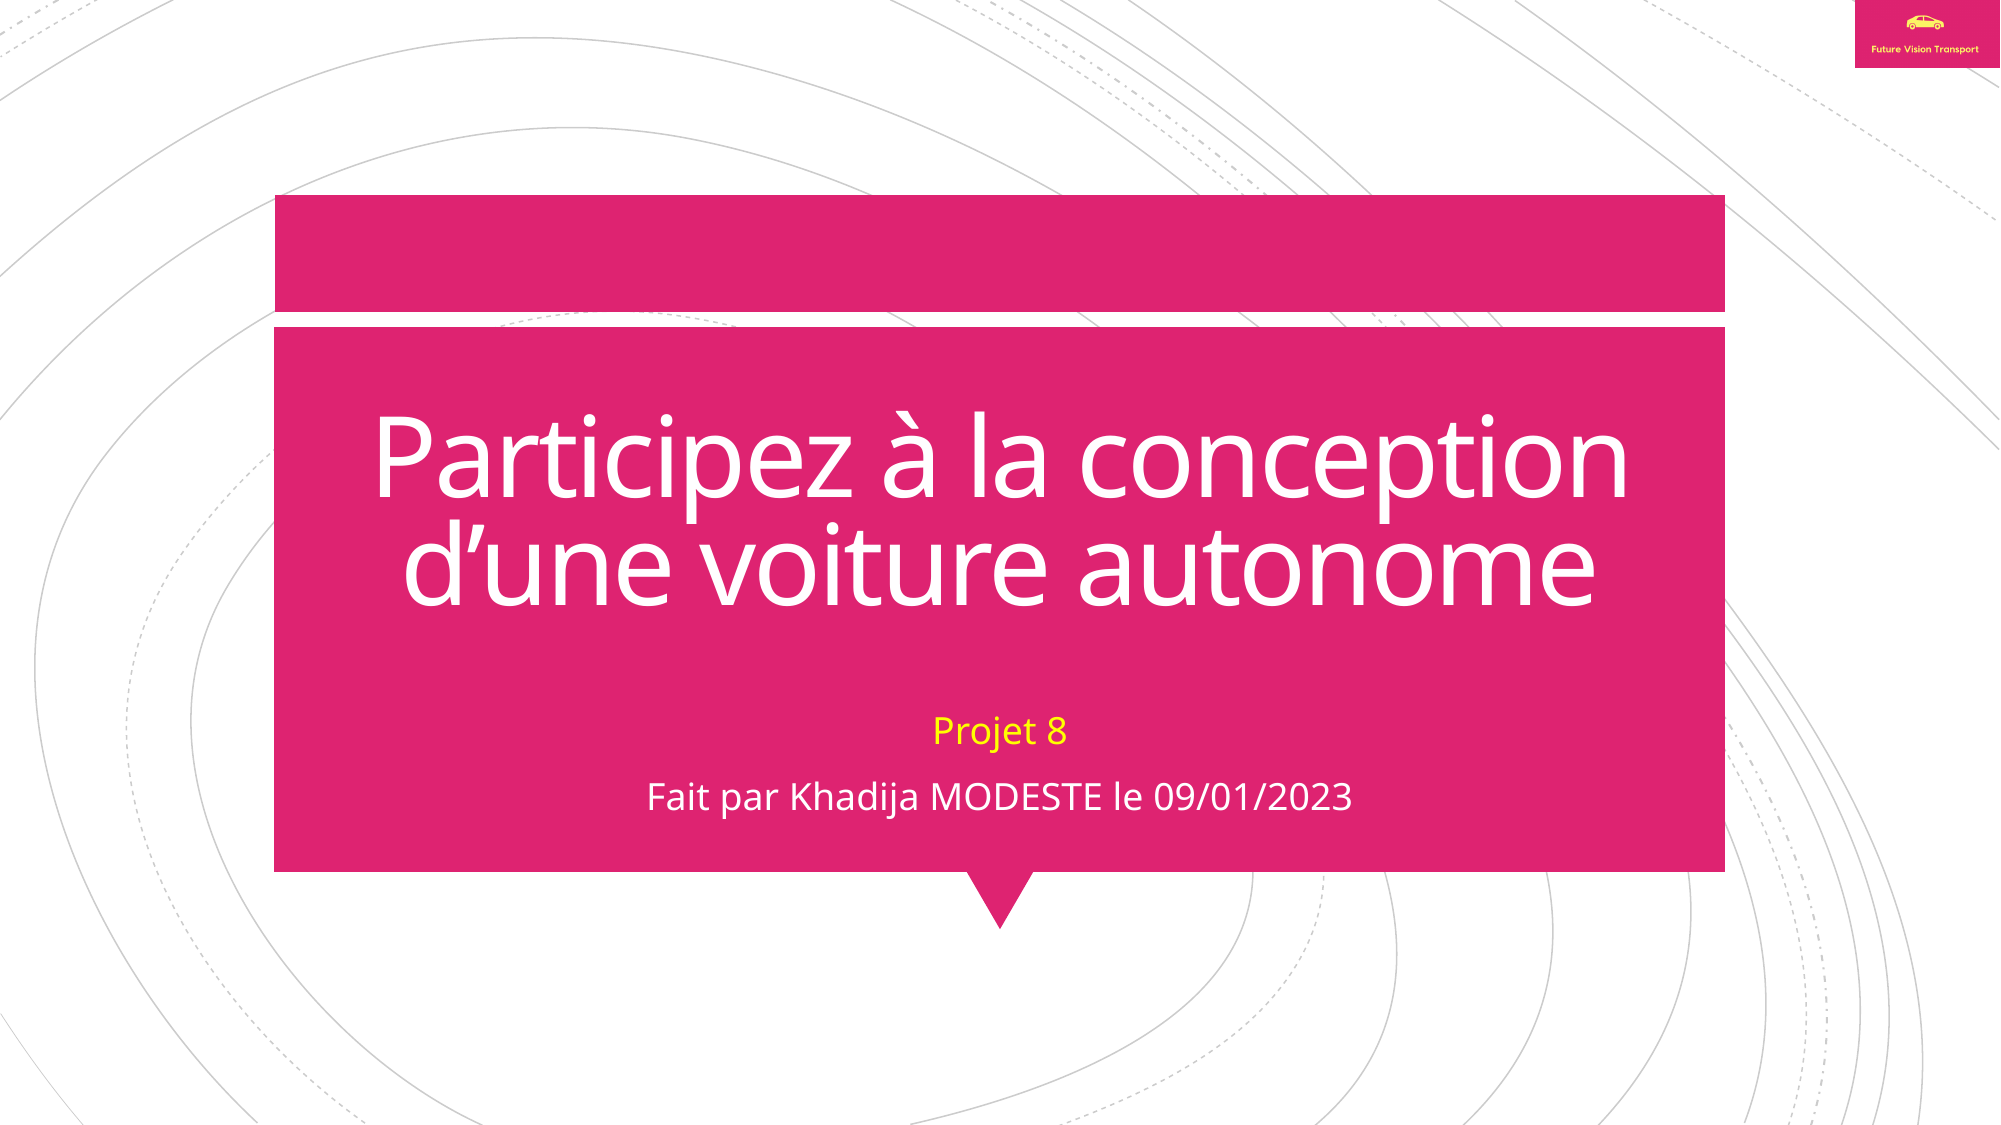

# Participez à la conception d’une voiture autonome
Projet 8
Fait par Khadija MODESTE le 09/01/2023